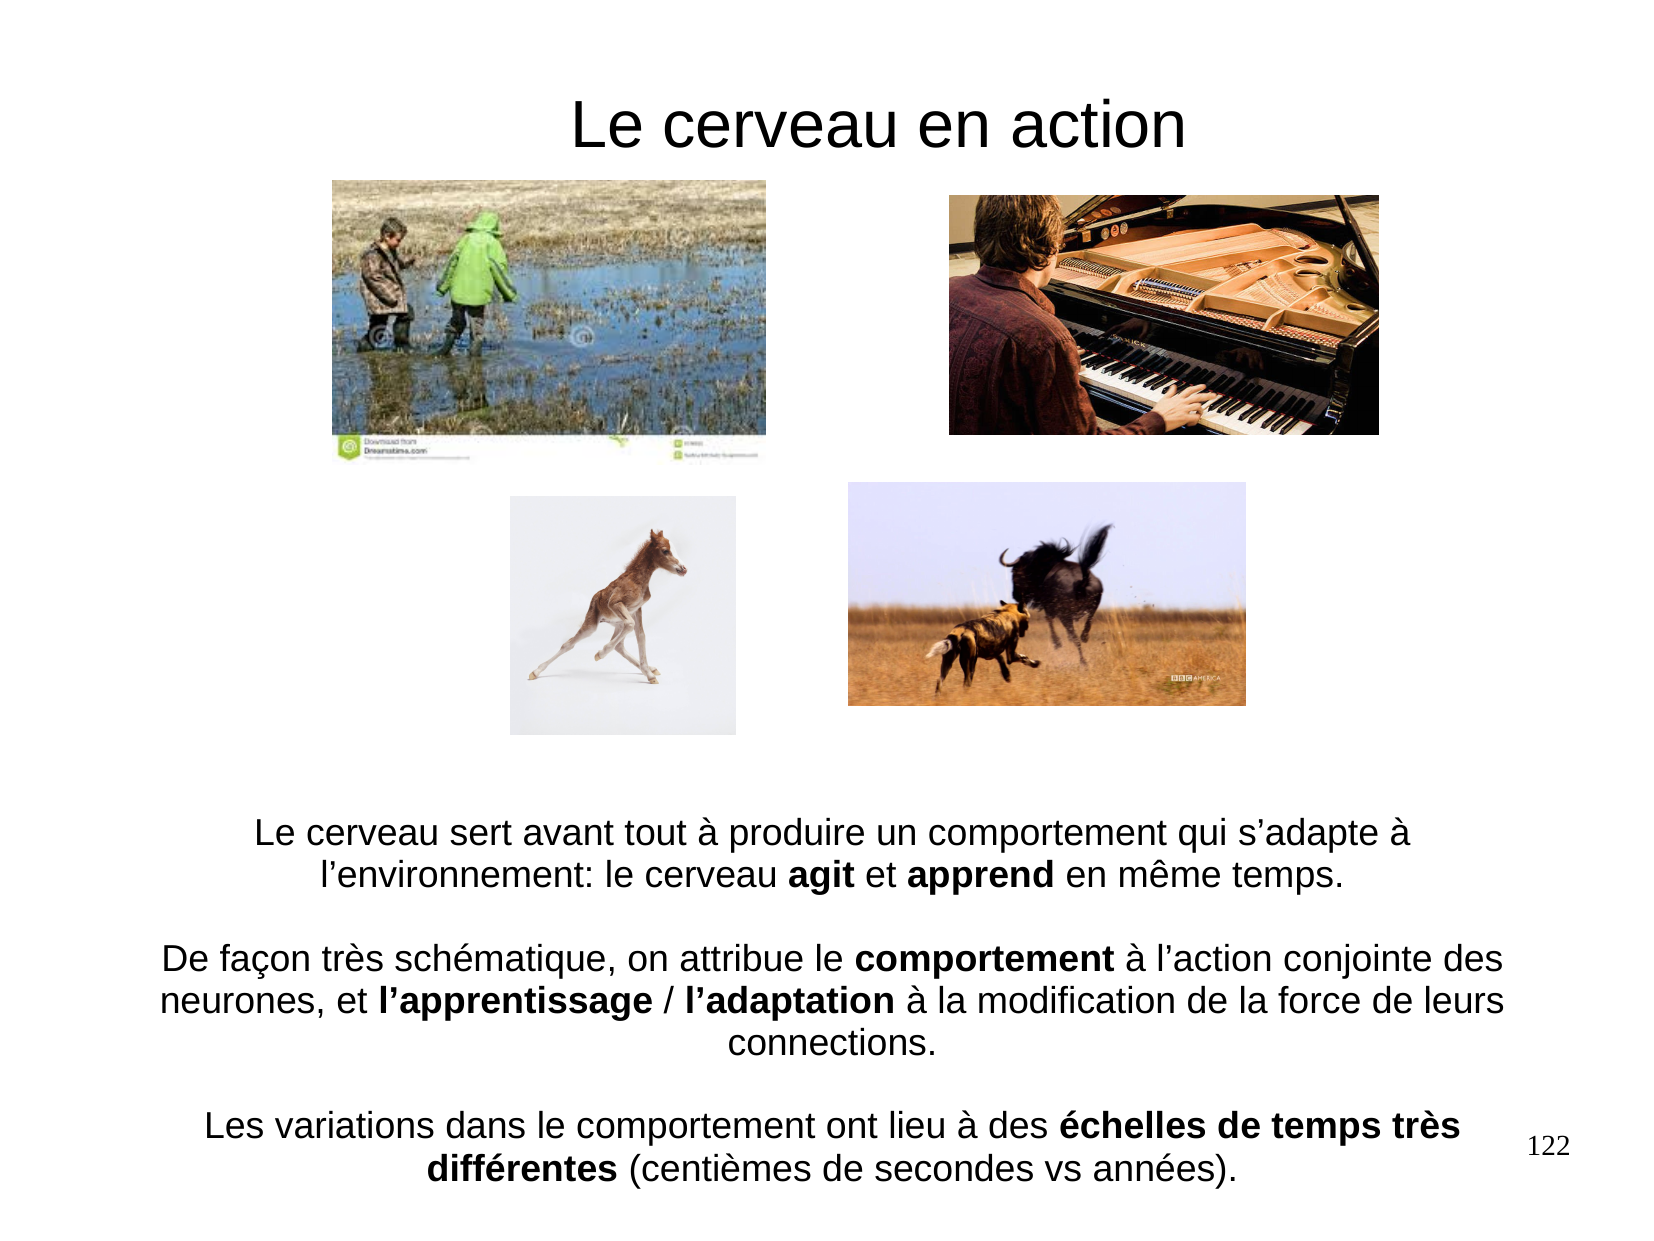

# Le cerveau en action
Le cerveau sert avant tout à produire un comportement qui s’adapte à l’environnement: le cerveau agit et apprend en même temps.
De façon très schématique, on attribue le comportement à l’action conjointe des neurones, et l’apprentissage / l’adaptation à la modification de la force de leurs connections.
Les variations dans le comportement ont lieu à des échelles de temps très différentes (centièmes de secondes vs années).
122